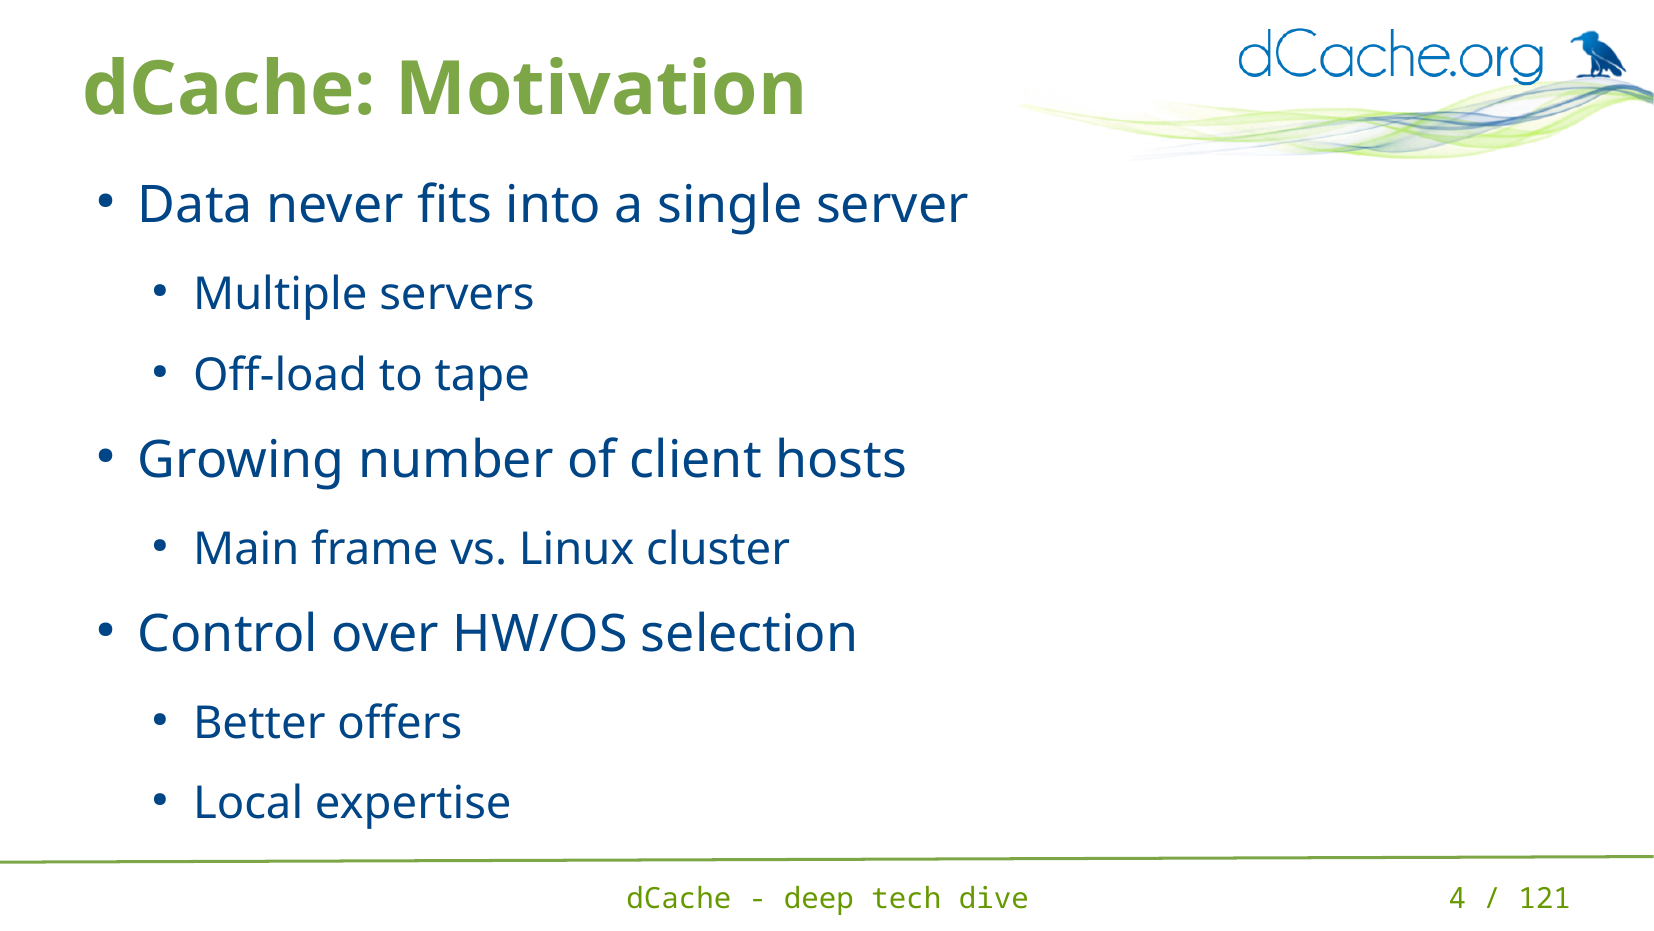

# dCache: Motivation
Data never fits into a single server
Multiple servers
Off-load to tape
Growing number of client hosts
Main frame vs. Linux cluster
Control over HW/OS selection
Better offers
Local expertise
dCache - deep tech dive
4